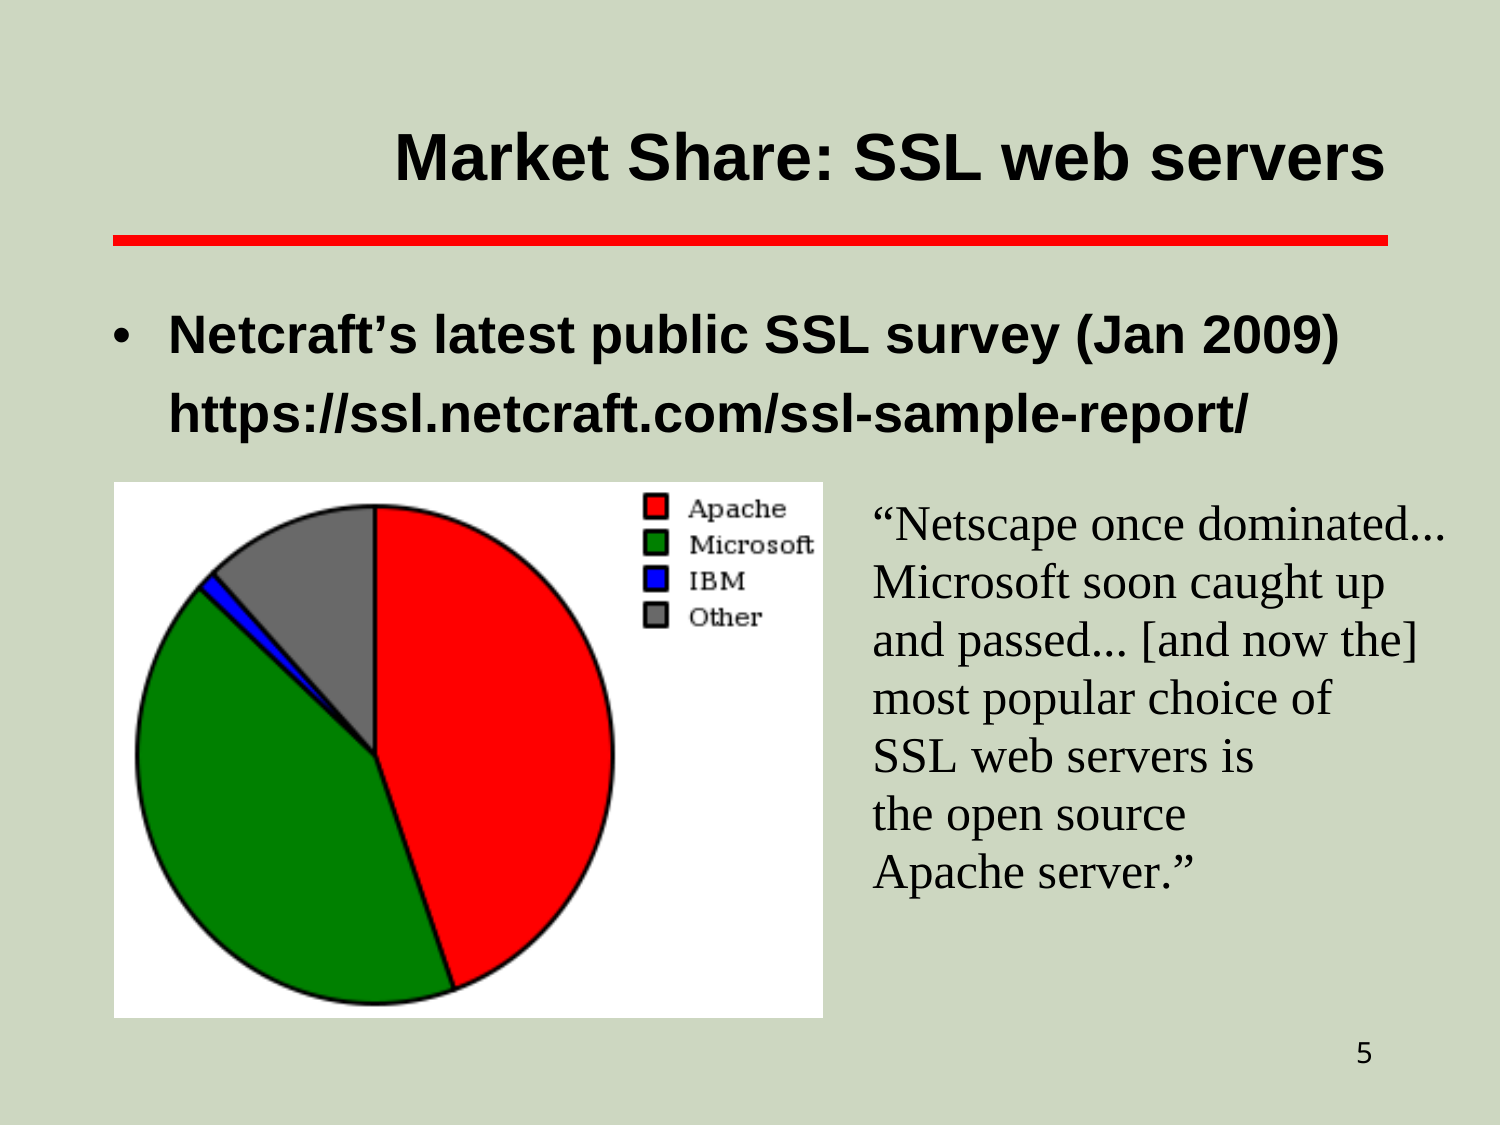

# Market Share: SSL web servers
Netcraft’s latest public SSL survey (Jan 2009)
https://ssl.netcraft.com/ssl-sample-report/
“Netscape once dominated...
Microsoft soon caught up
and passed... [and now the]
most popular choice of
SSL web servers is
the open source
Apache server.”